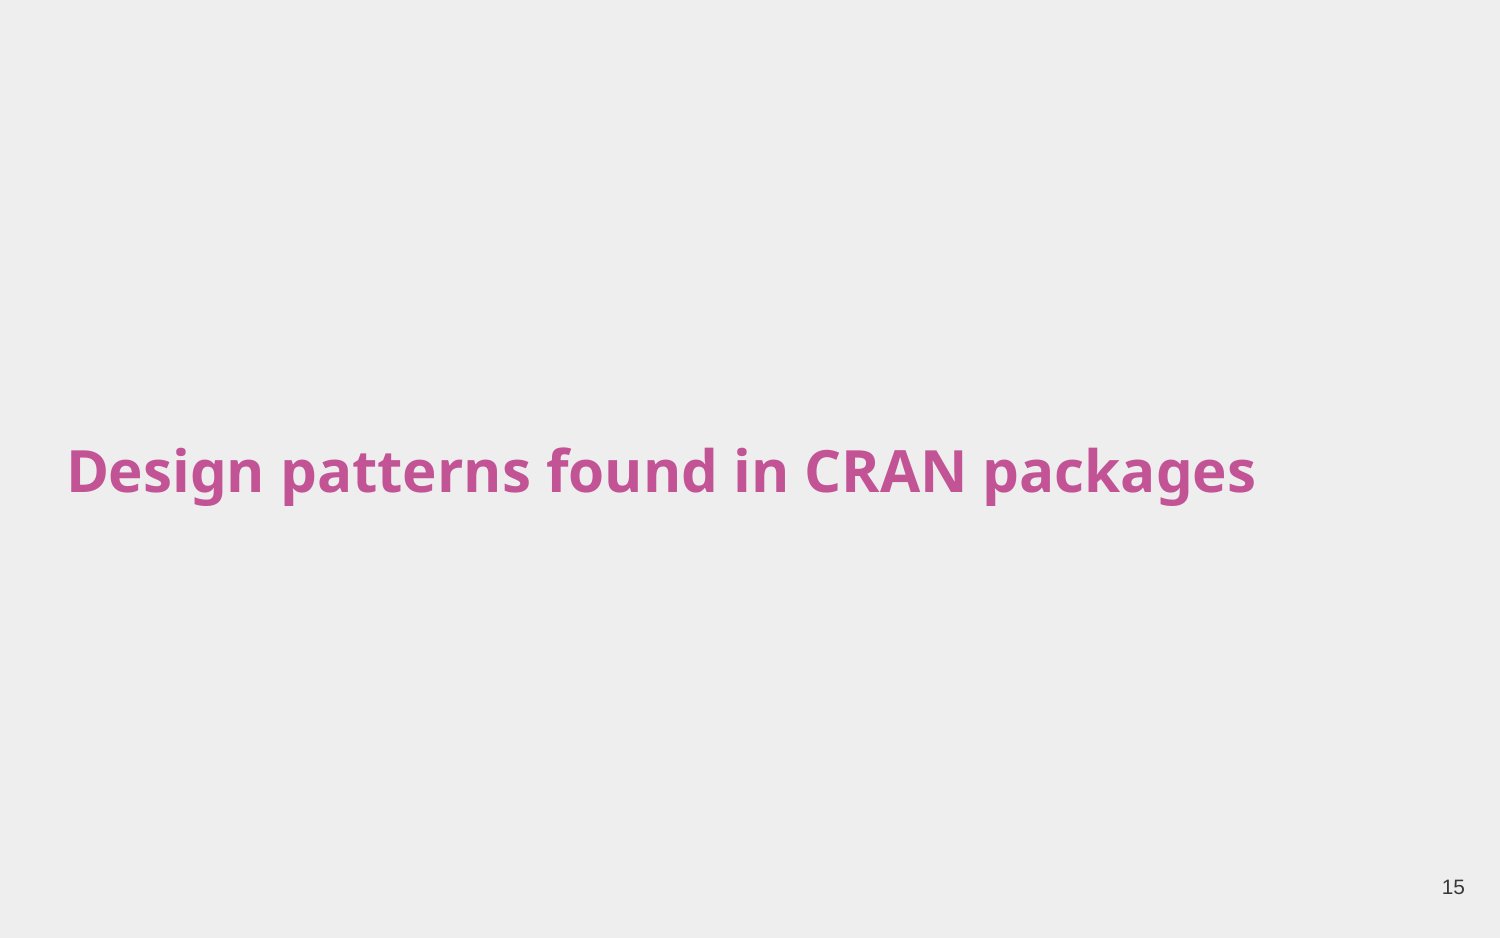

# Design patterns found in CRAN packages